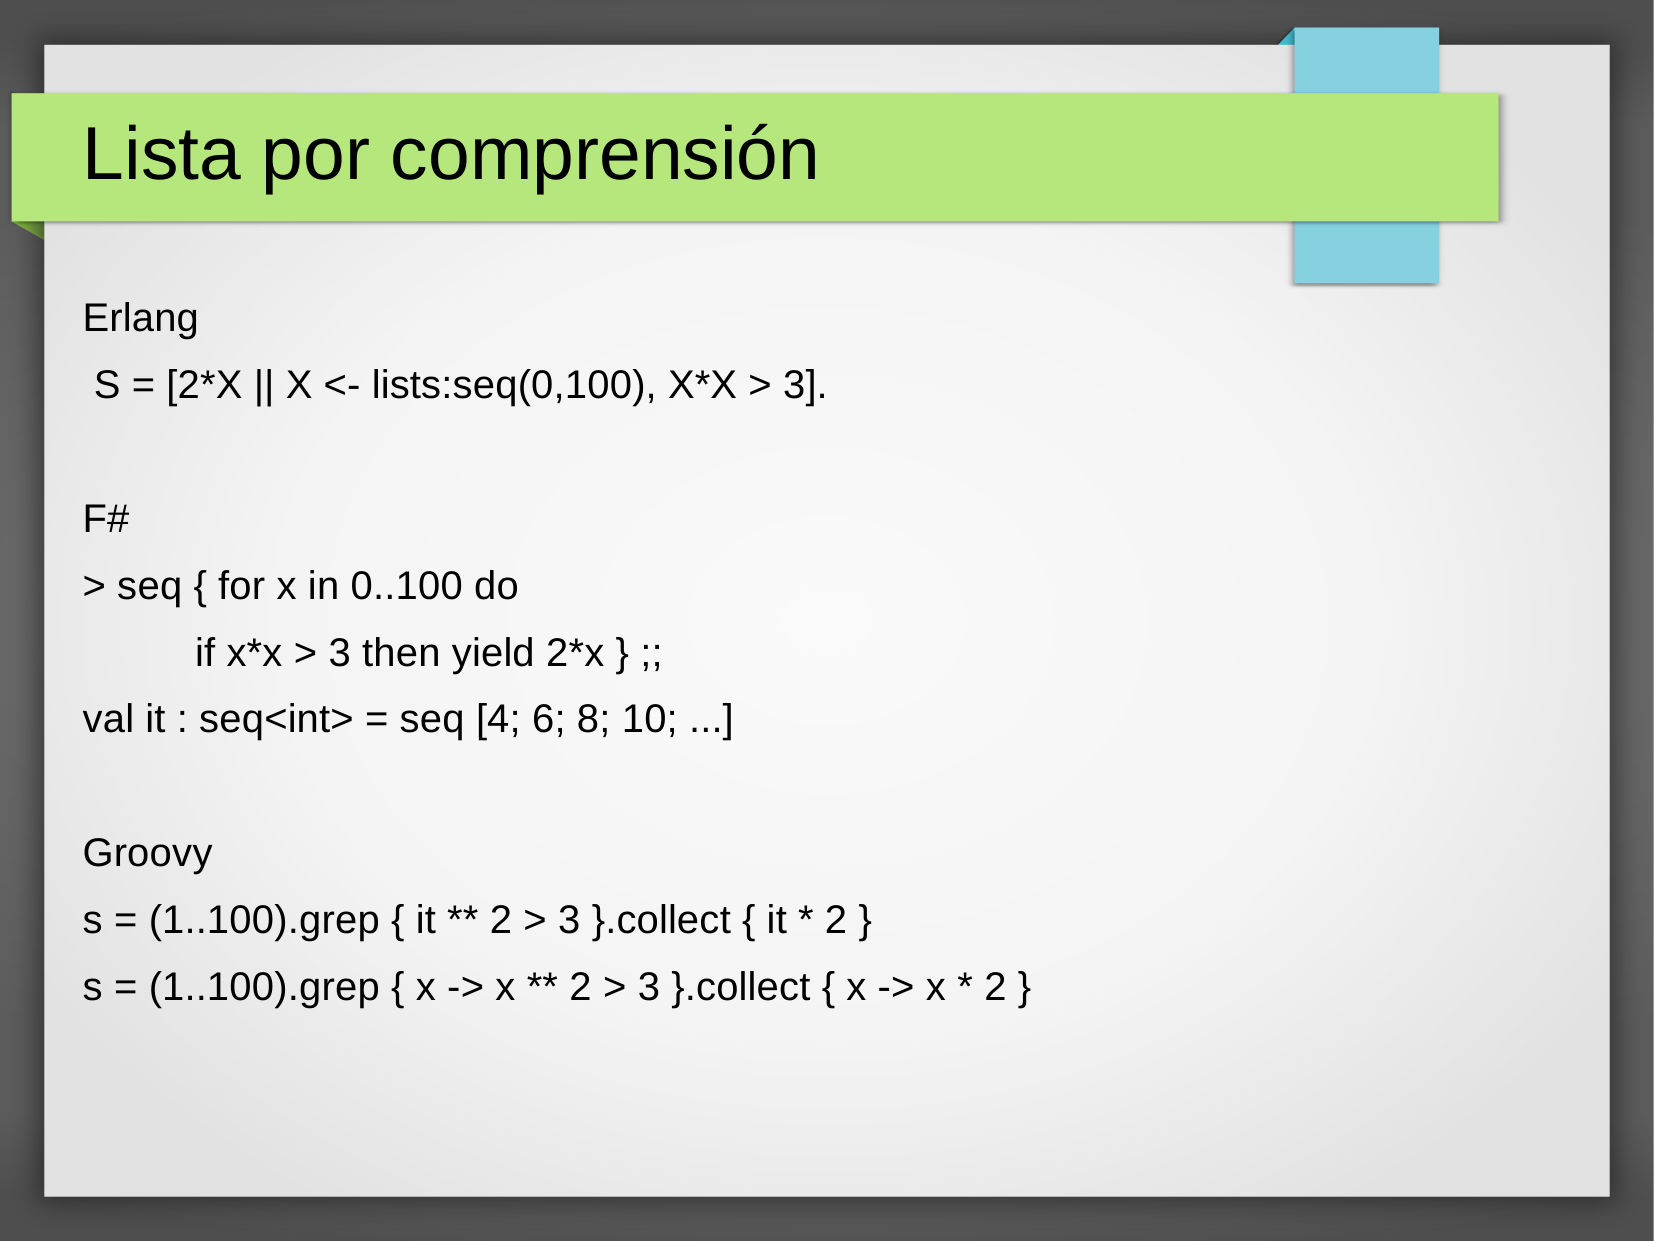

# Lista por comprensión
Erlang
 S = [2*X || X <- lists:seq(0,100), X*X > 3].
F#
> seq { for x in 0..100 do
 if x*x > 3 then yield 2*x } ;;
val it : seq<int> = seq [4; 6; 8; 10; ...]
Groovy
s = (1..100).grep { it ** 2 > 3 }.collect { it * 2 }
s = (1..100).grep { x -> x ** 2 > 3 }.collect { x -> x * 2 }